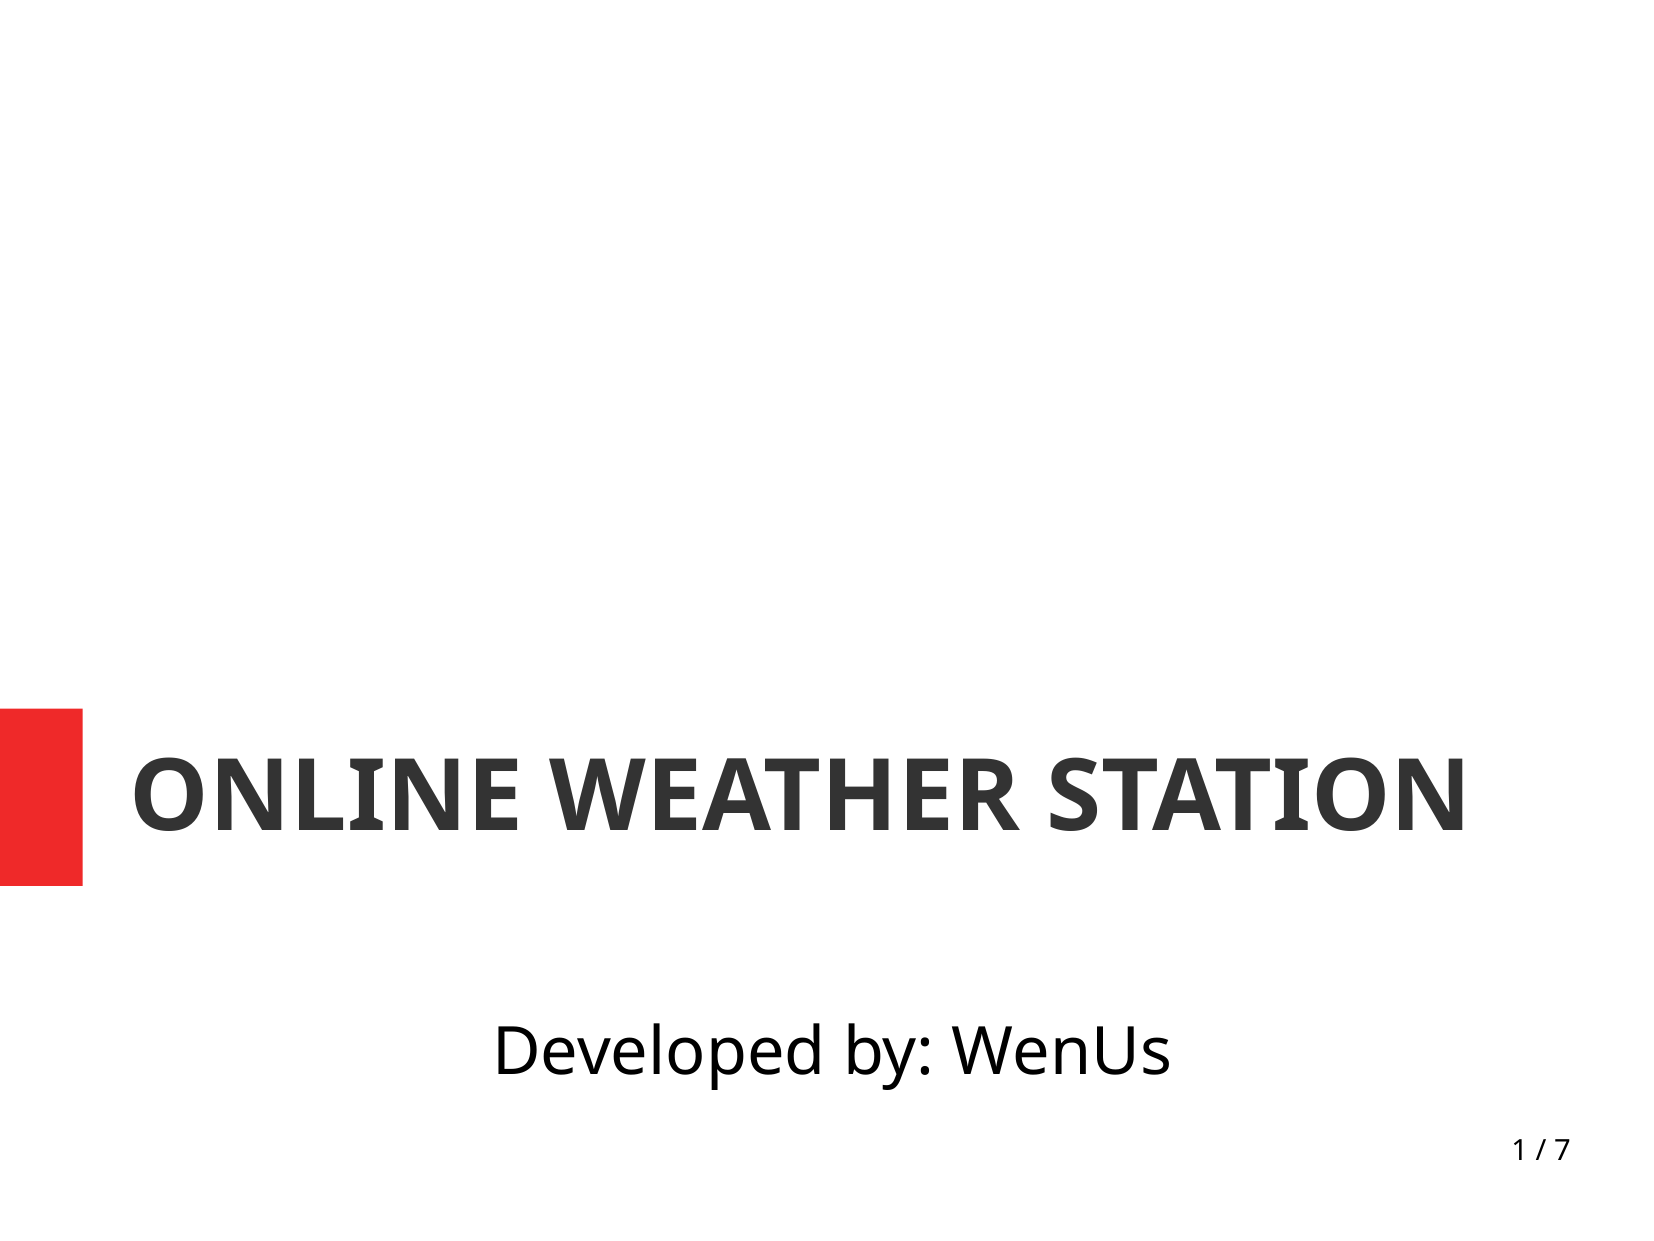

# ONLINE WEATHER STATION
Developed by: WenUs
1